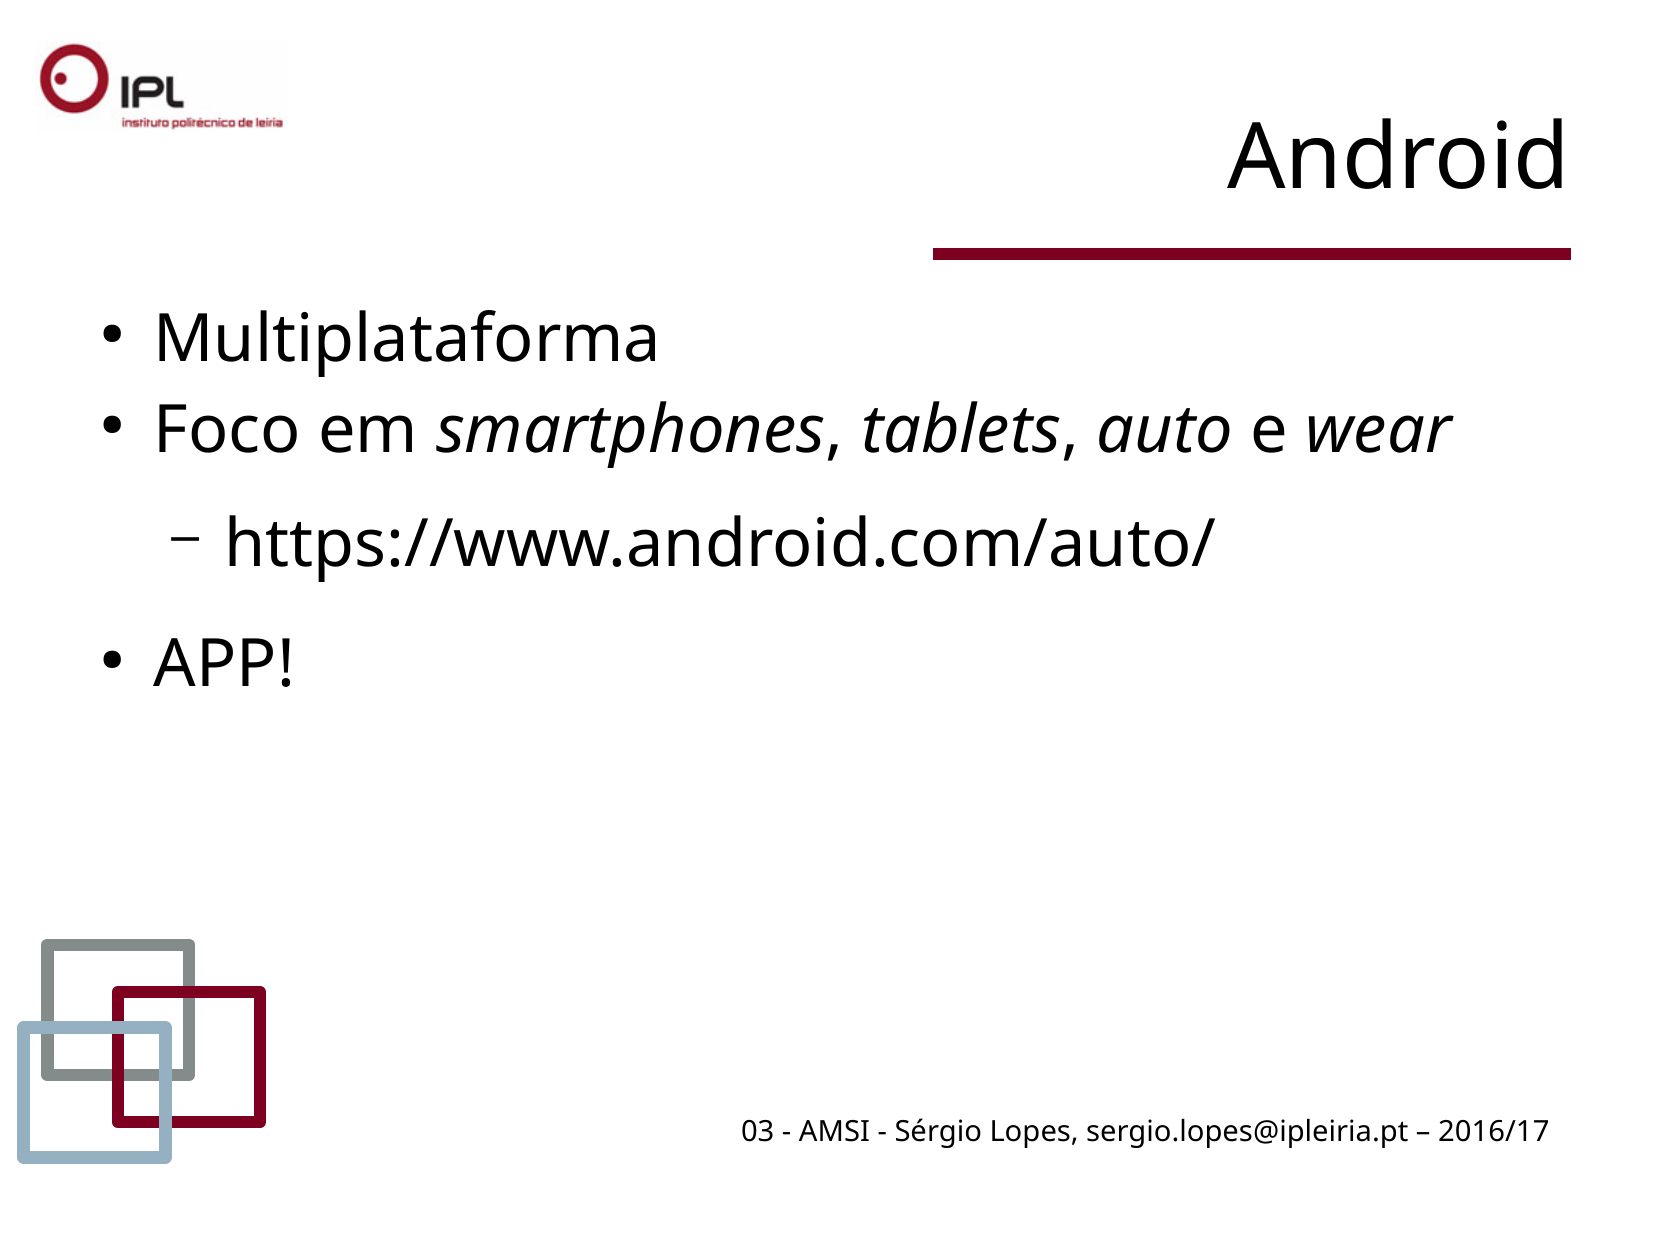

# Android
Multiplataforma
Foco em smartphones, tablets, auto e wear
https://www.android.com/auto/
APP!
03 - AMSI - Sérgio Lopes, sergio.lopes@ipleiria.pt – 2016/17